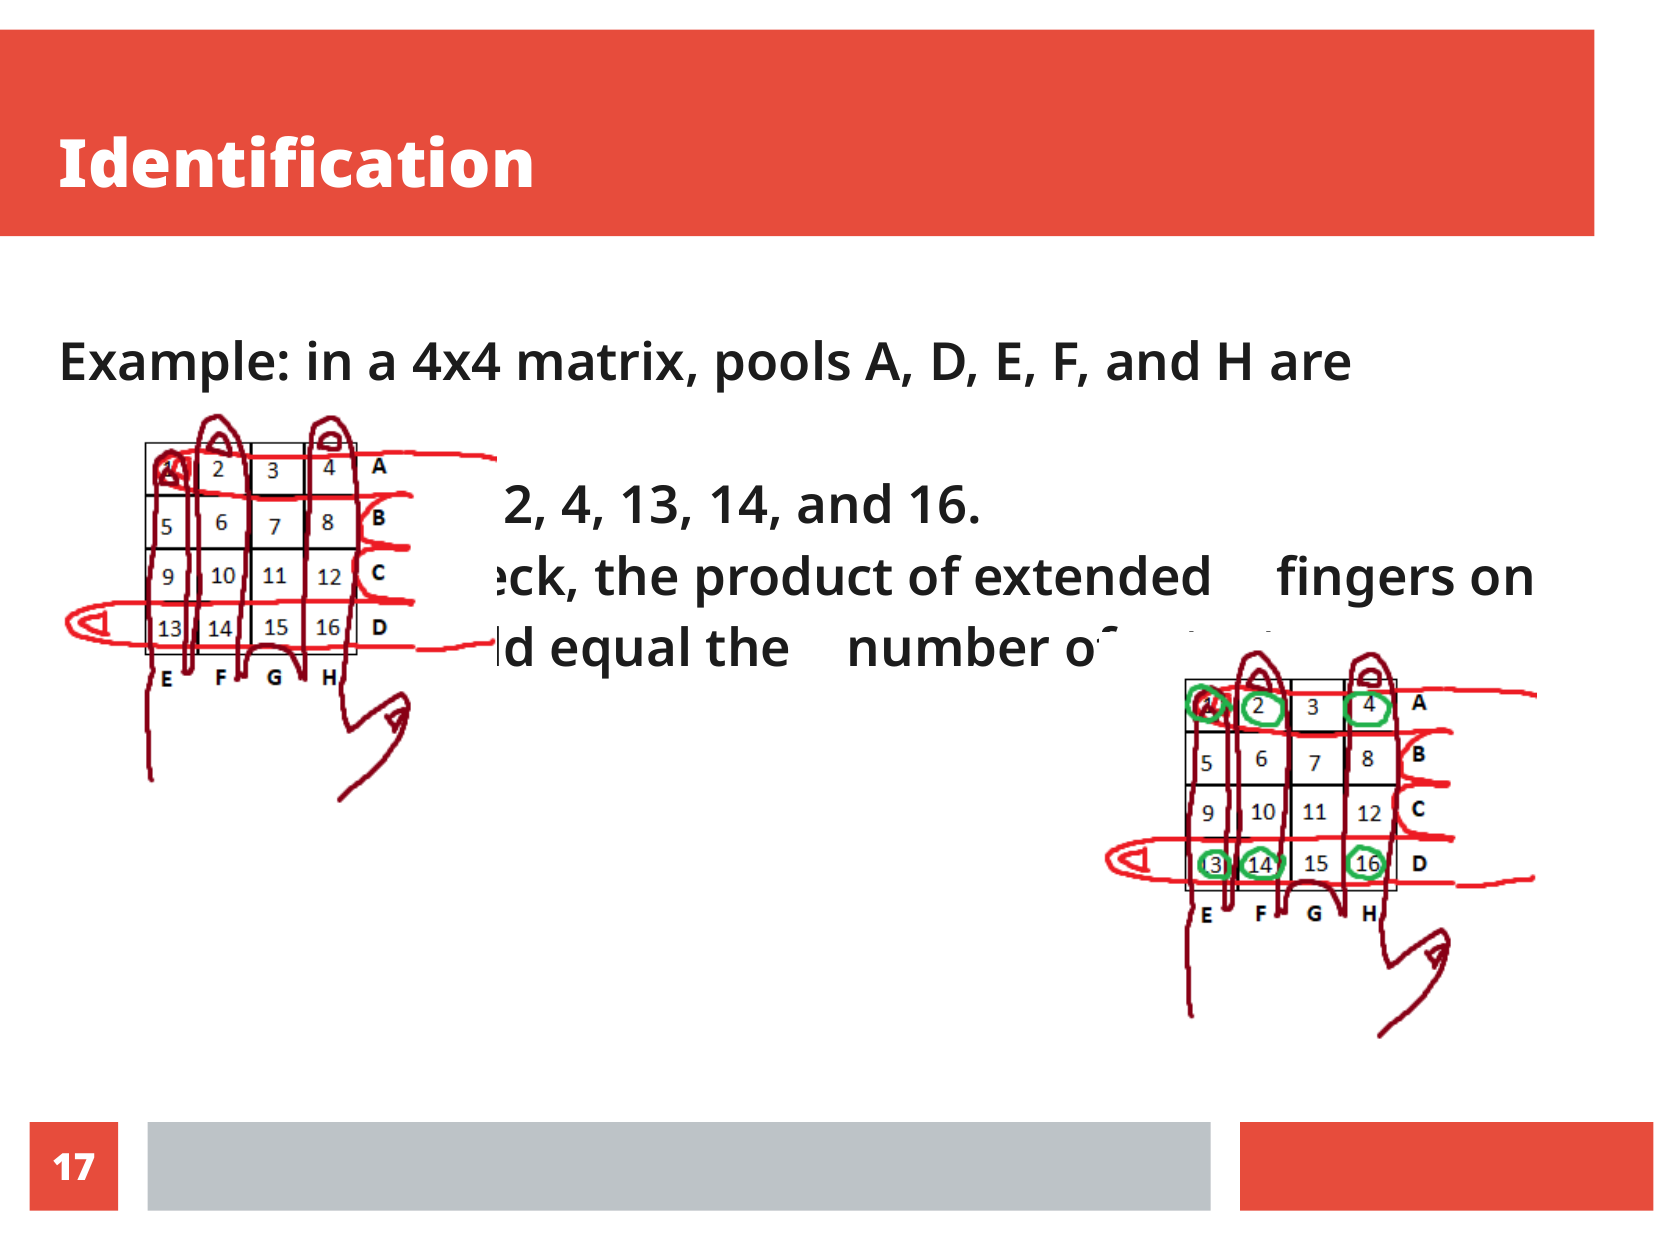

# Identification
Example: in a 4x4 matrix, pools A, D, E, F, and H are positive.
							Retests are: 1, 2, 4, 13, 14, and 16.
							As a sanity check, the product of extended 							fingers on both hands should equal the 								number of retests.
							(3 x 2 = 6)
17